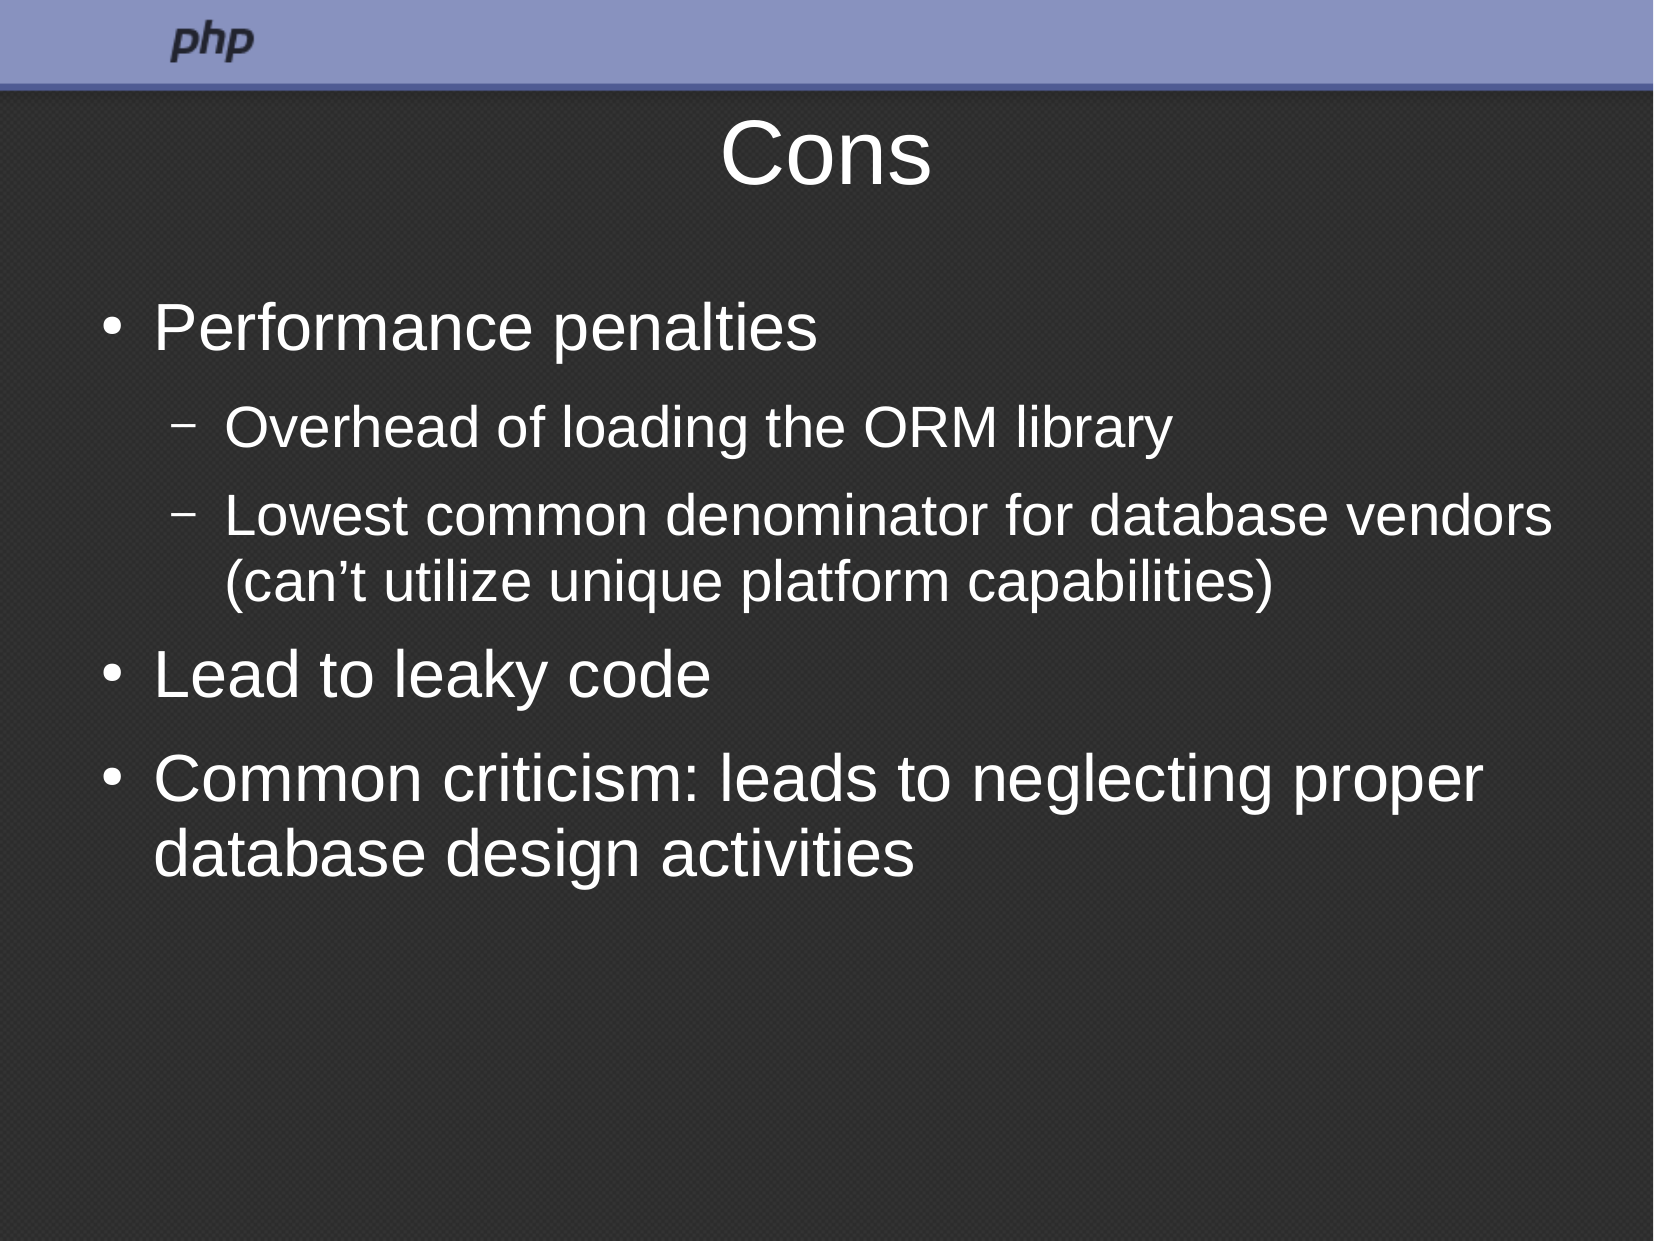

# Cons
Performance penalties
Overhead of loading the ORM library
Lowest common denominator for database vendors (can’t utilize unique platform capabilities)
Lead to leaky code
Common criticism: leads to neglecting proper database design activities